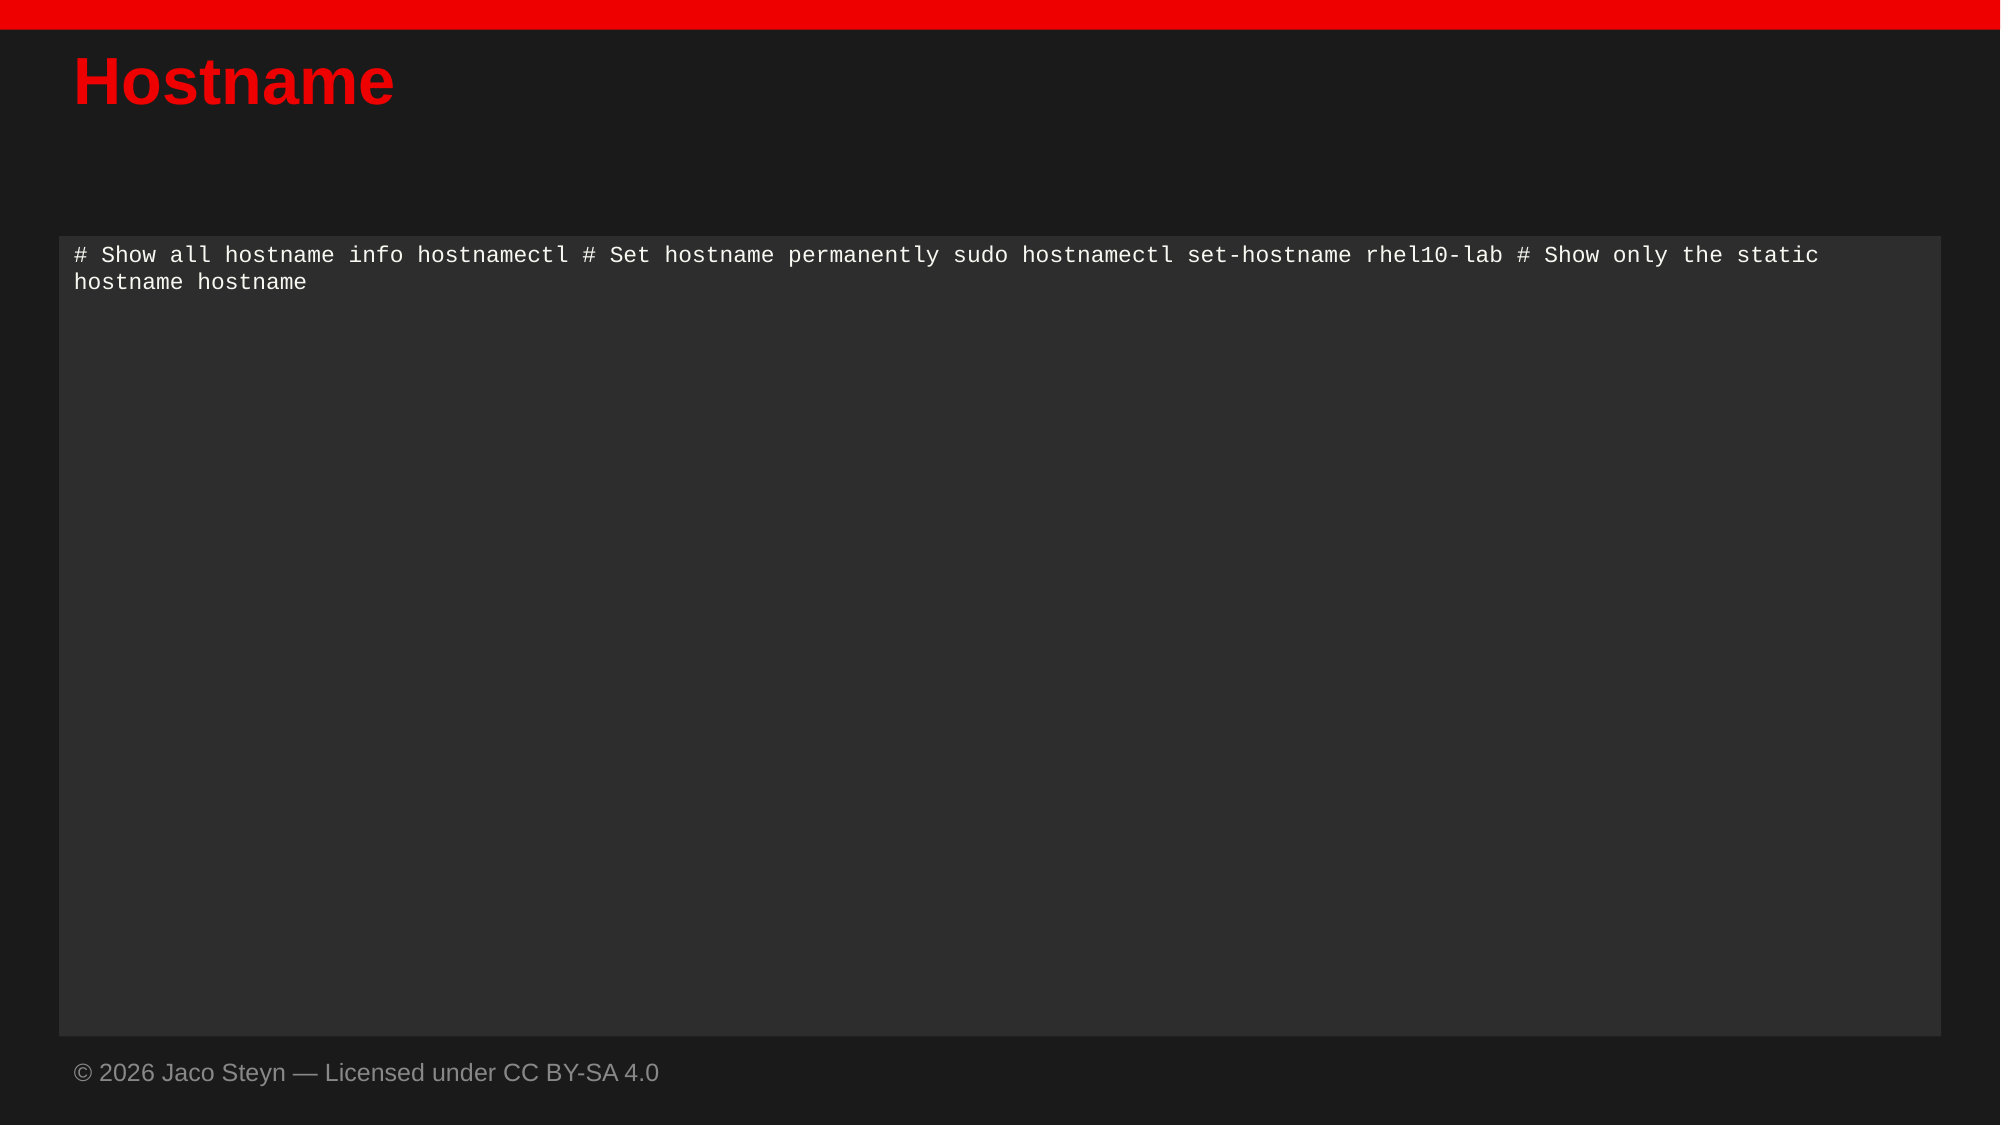

Hostname
# Show all hostname info hostnamectl # Set hostname permanently sudo hostnamectl set-hostname rhel10-lab # Show only the static hostname hostname
© 2026 Jaco Steyn — Licensed under CC BY-SA 4.0